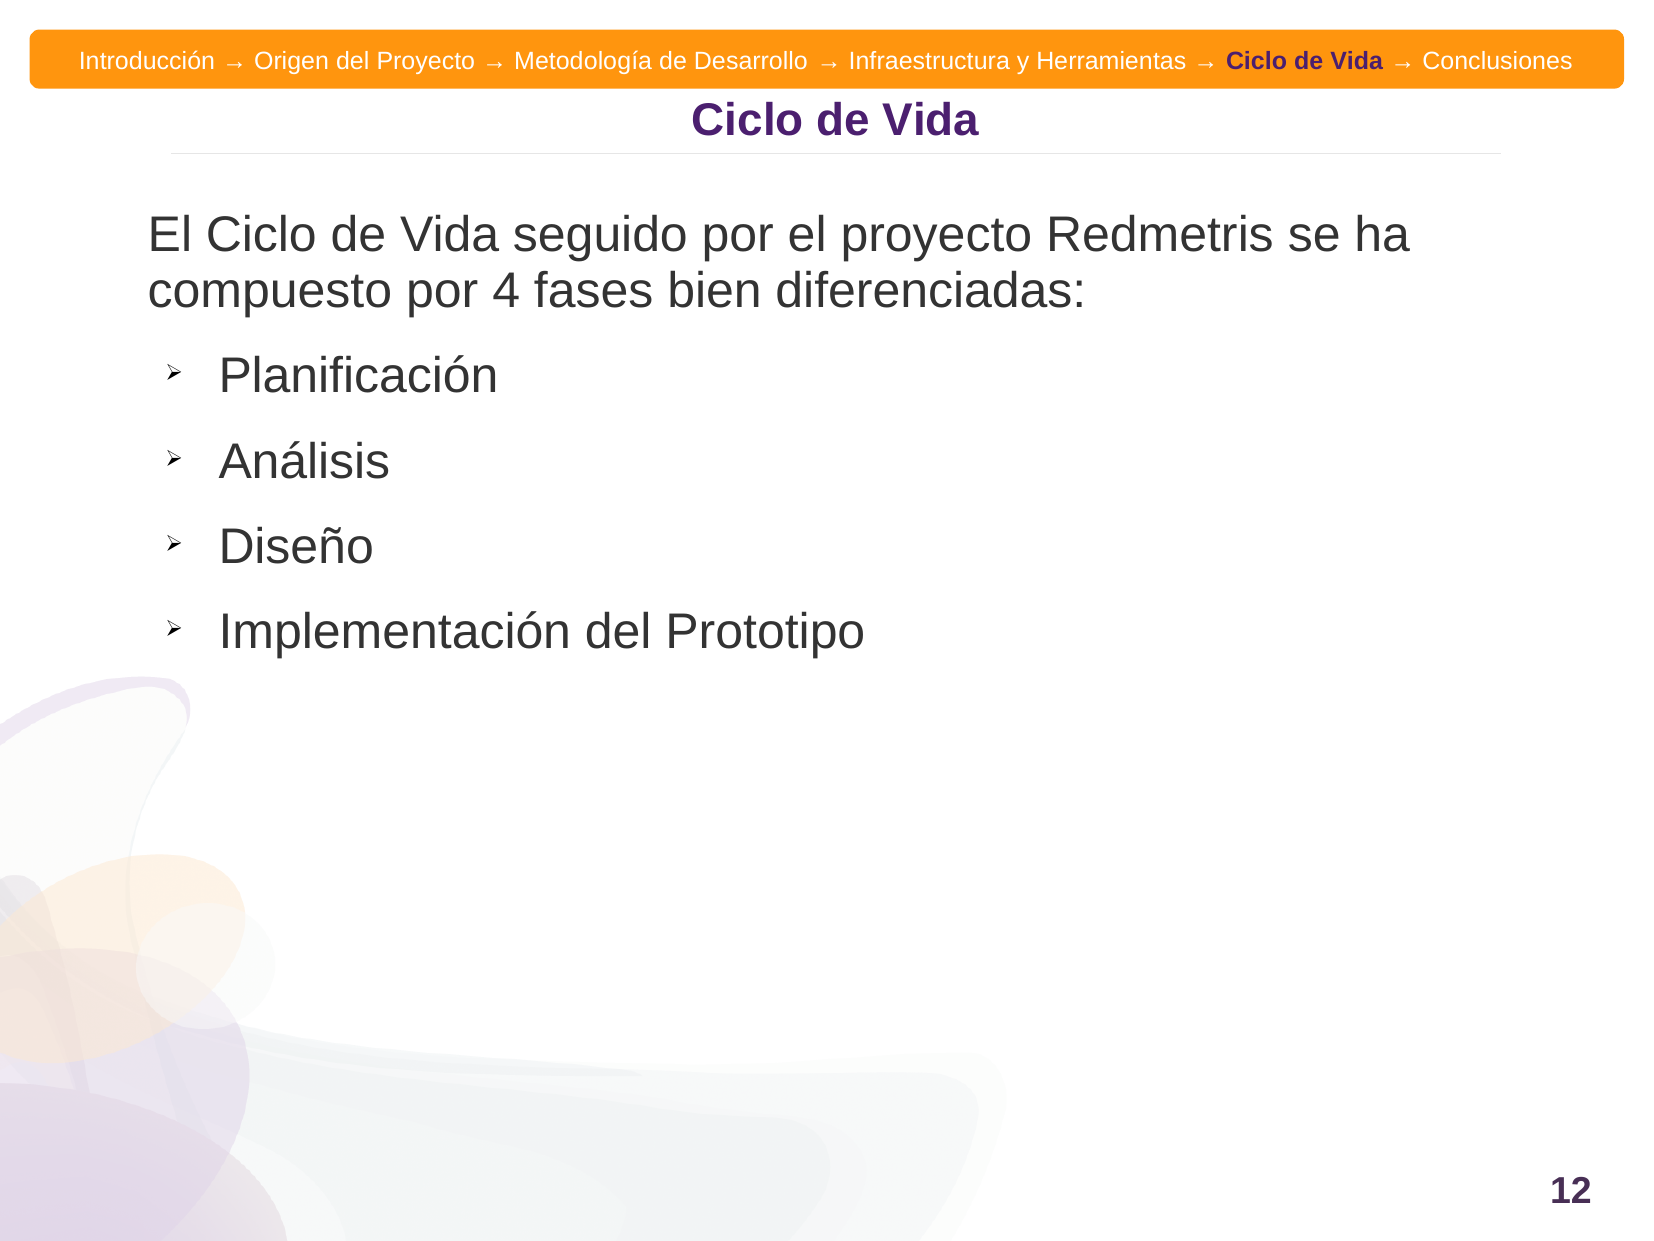

Introducción → Origen del Proyecto → Metodología de Desarrollo → Infraestructura y Herramientas → Ciclo de Vida → Conclusiones
Ciclo de Vida
#
El Ciclo de Vida seguido por el proyecto Redmetris se ha compuesto por 4 fases bien diferenciadas:
Planificación
Análisis
Diseño
Implementación del Prototipo